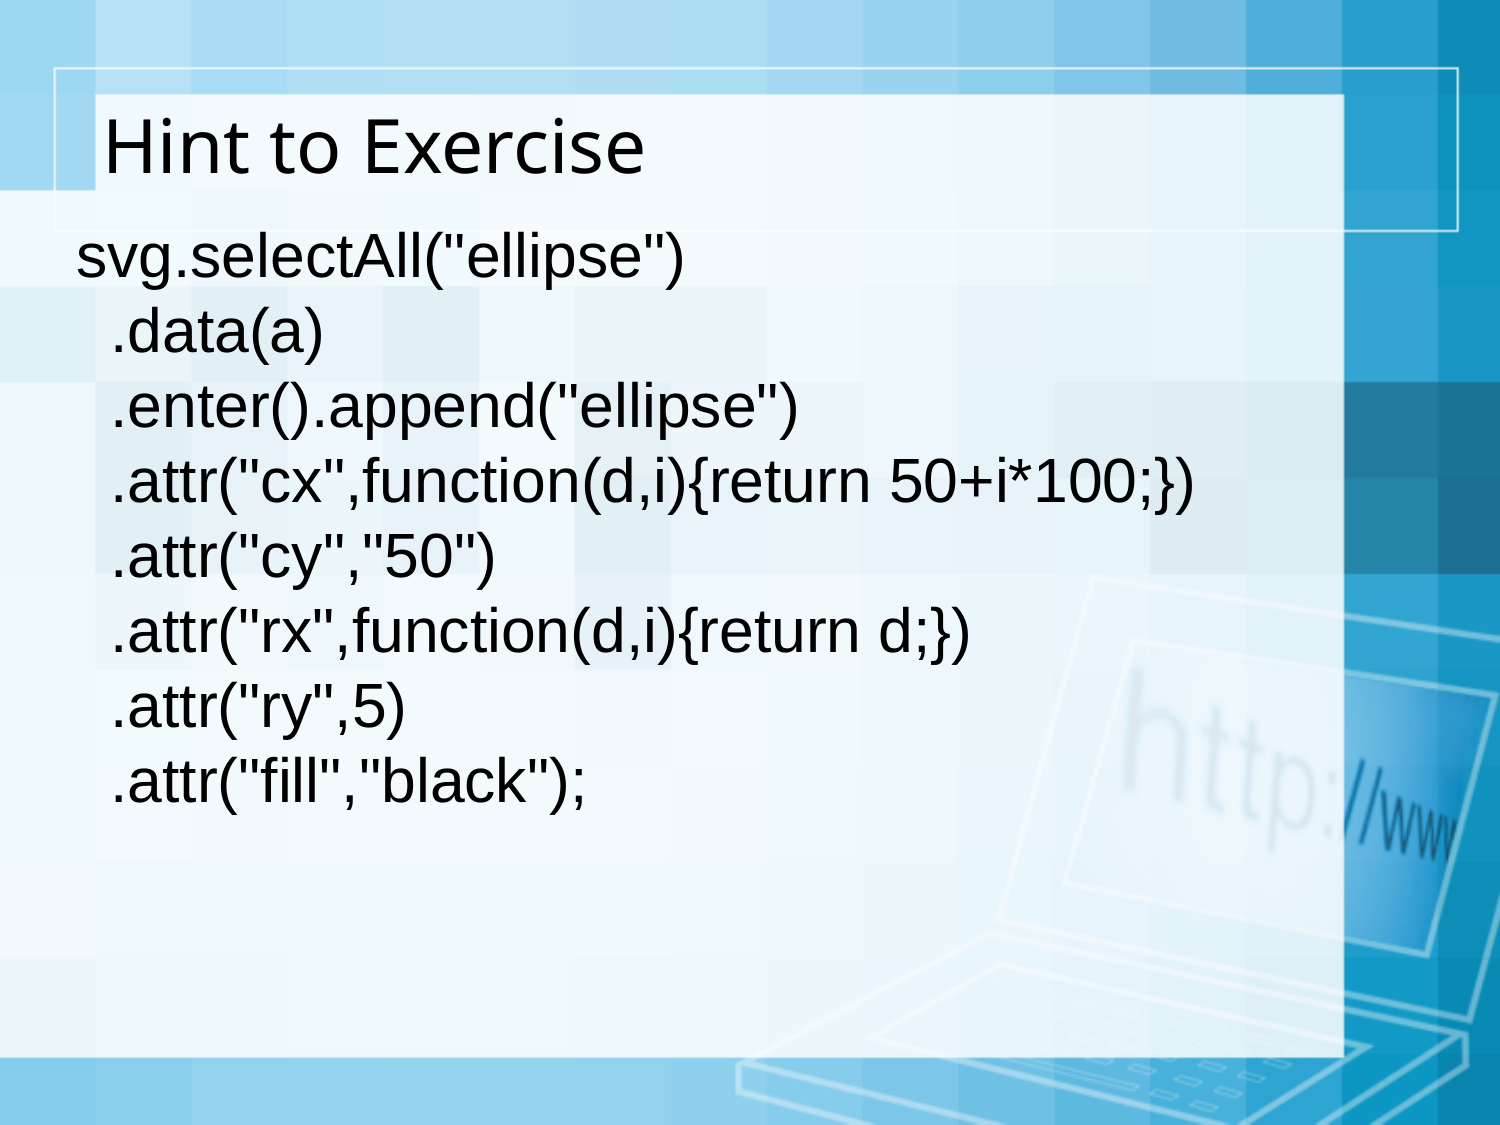

# Hint to Exercise
svg.selectAll("ellipse")
 .data(a)
 .enter().append("ellipse")
 .attr("cx",function(d,i){return 50+i*100;})
 .attr("cy","50")
 .attr("rx",function(d,i){return d;})
 .attr("ry",5)
 .attr("fill","black");